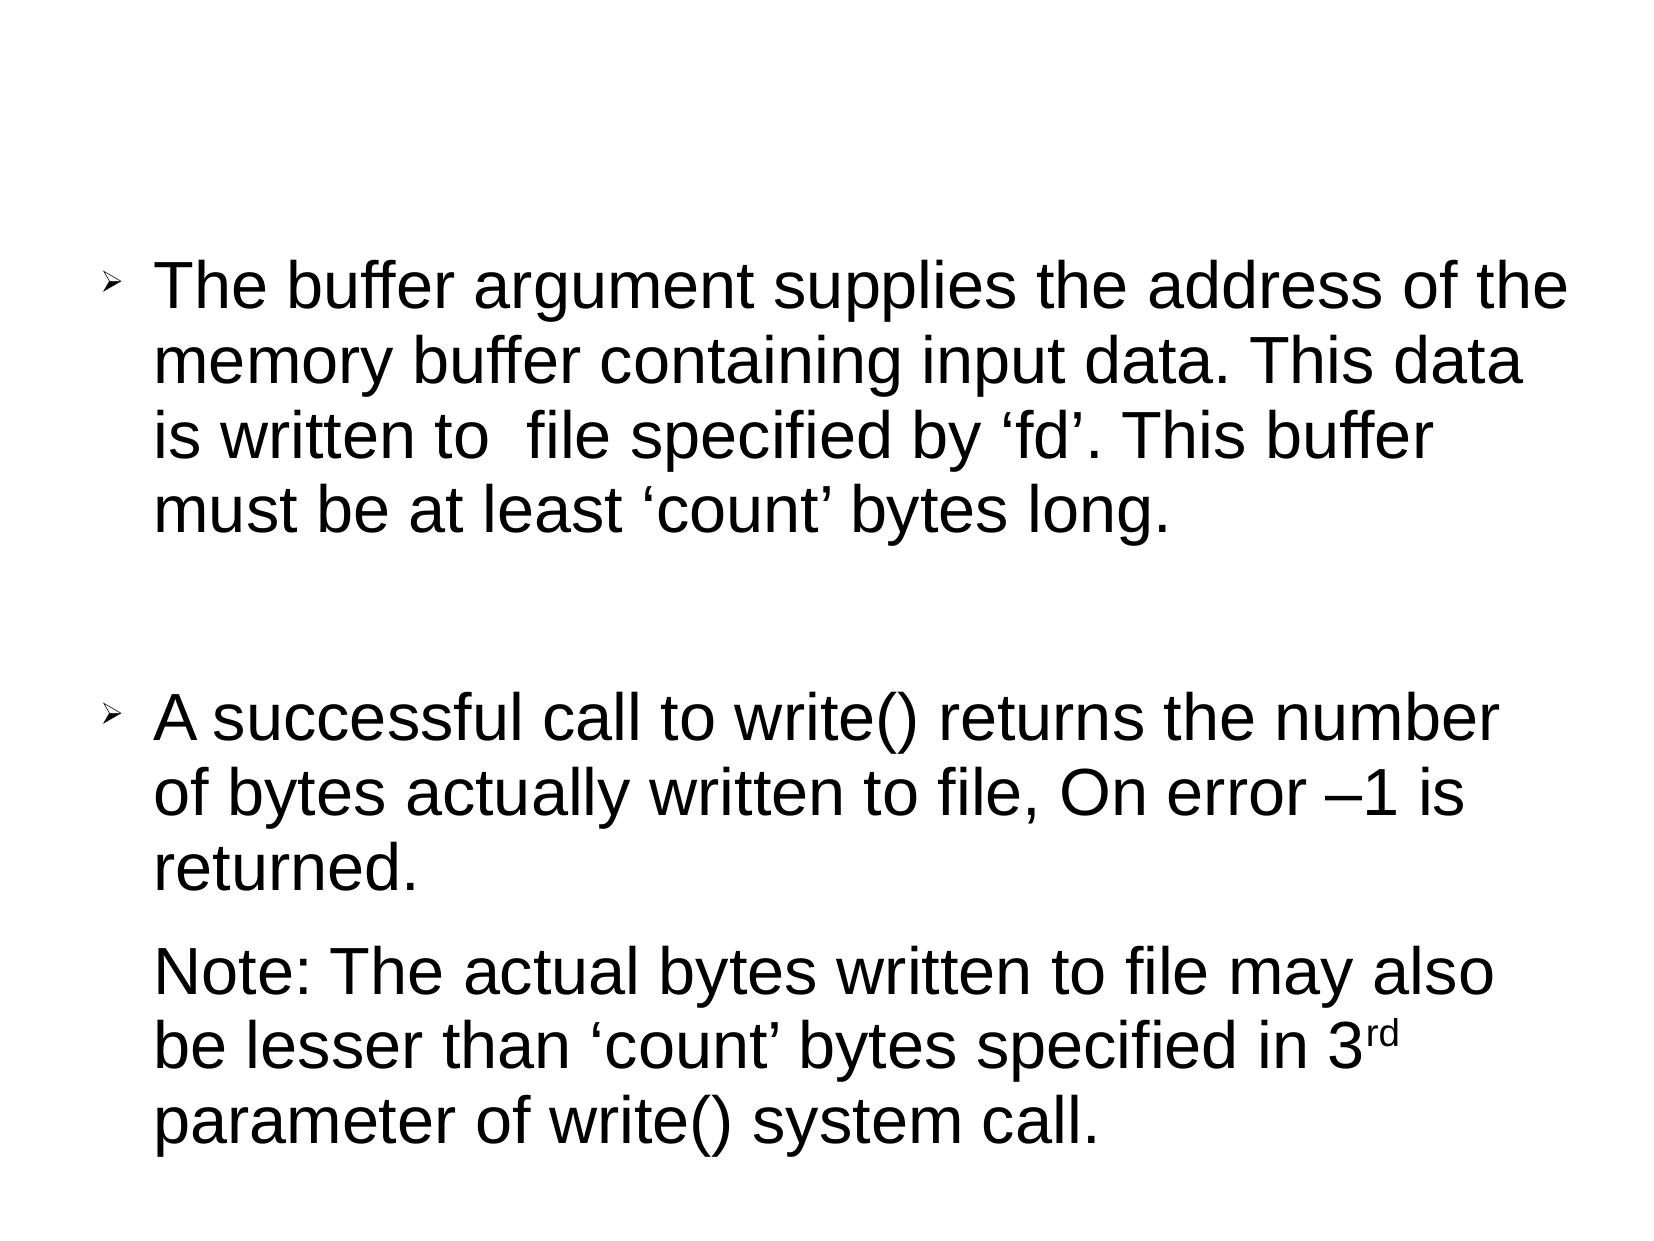

# The buffer argument supplies the address of the memory buffer containing input data. This data is written to file specified by ‘fd’. This buffer must be at least ‘count’ bytes long.
A successful call to write() returns the number of bytes actually written to file, On error –1 is returned.
Note: The actual bytes written to file may also be lesser than ‘count’ bytes specified in 3rd parameter of write() system call.